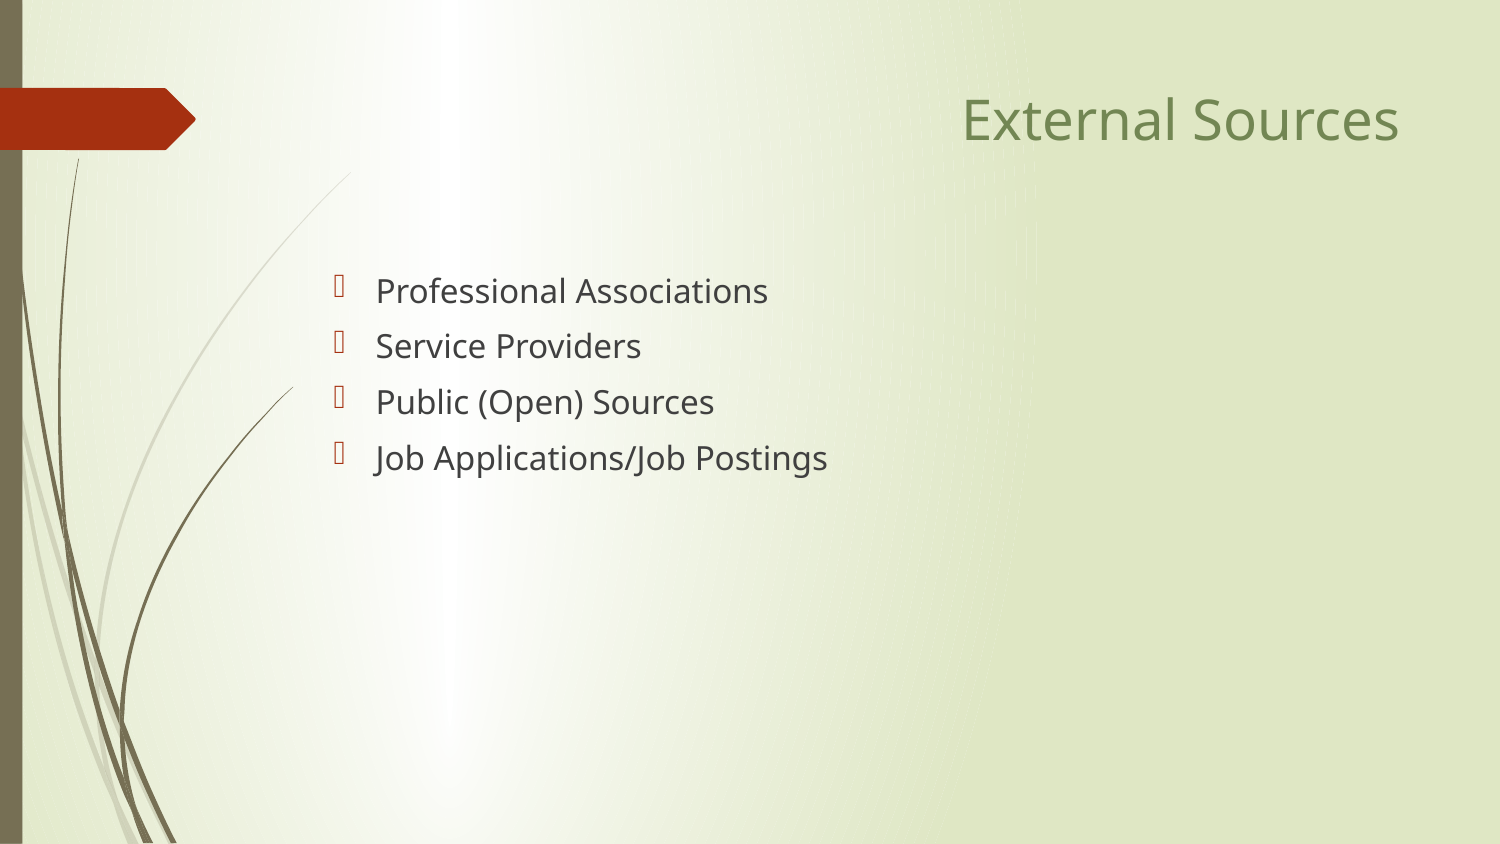

# External Sources
Professional Associations
Service Providers
Public (Open) Sources
Job Applications/Job Postings